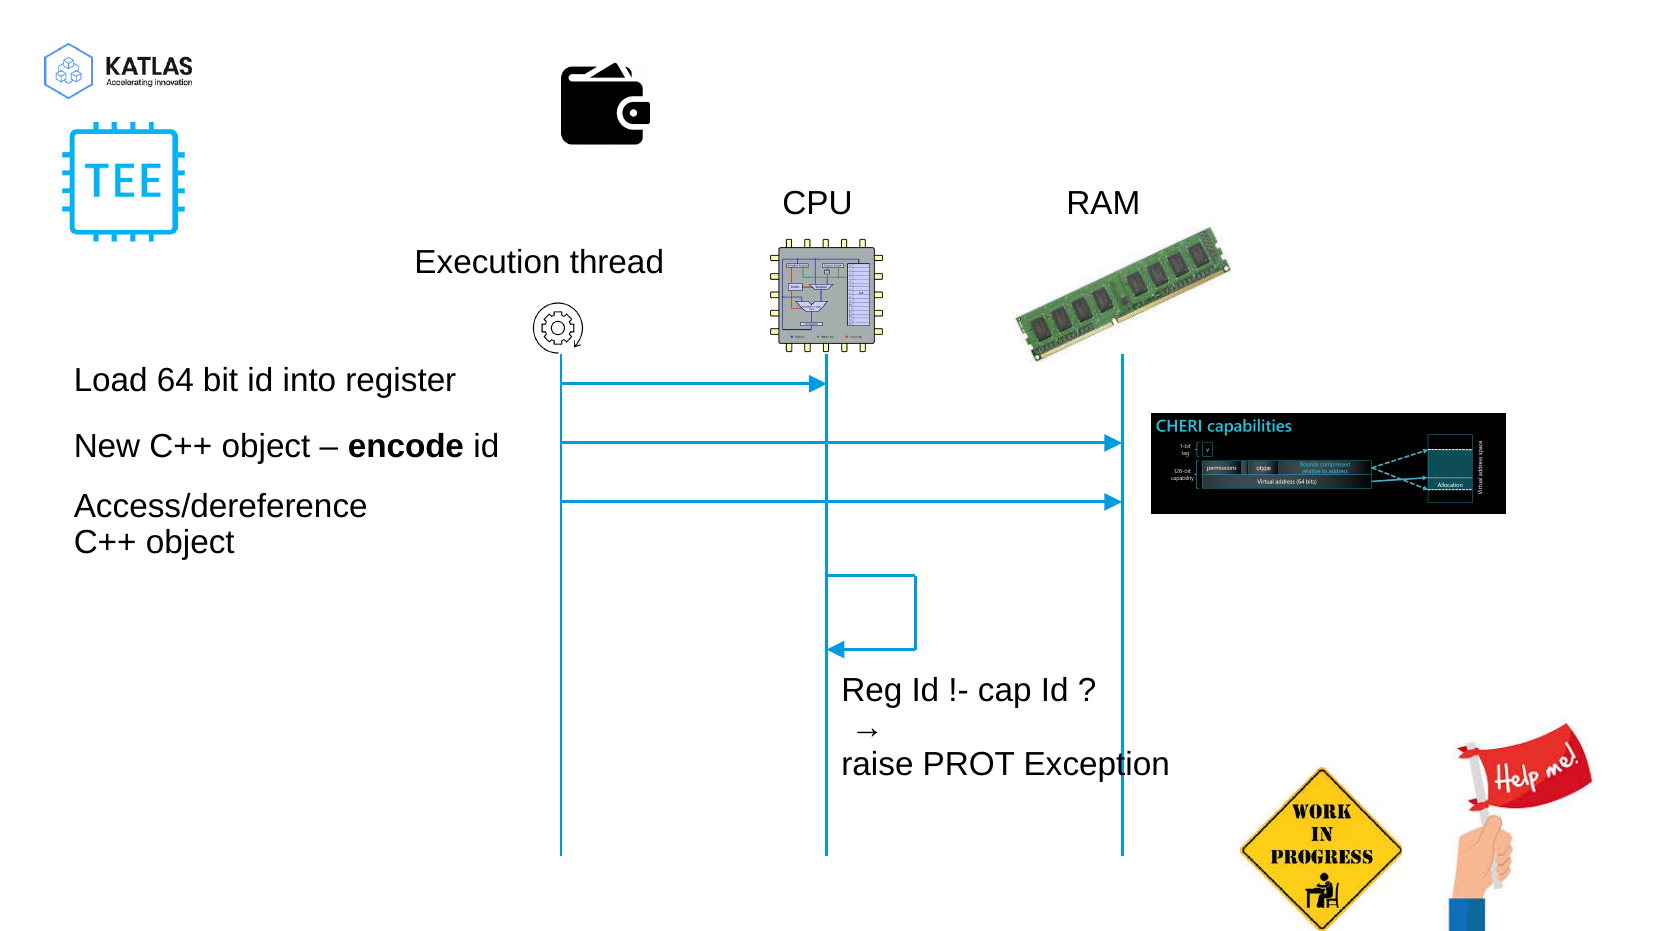

CPU
RAM
Execution thread
Load 64 bit id into register
New C++ object – encode id
Access/dereference C++ object
Reg Id !- cap Id ?
 →
raise PROT Exception